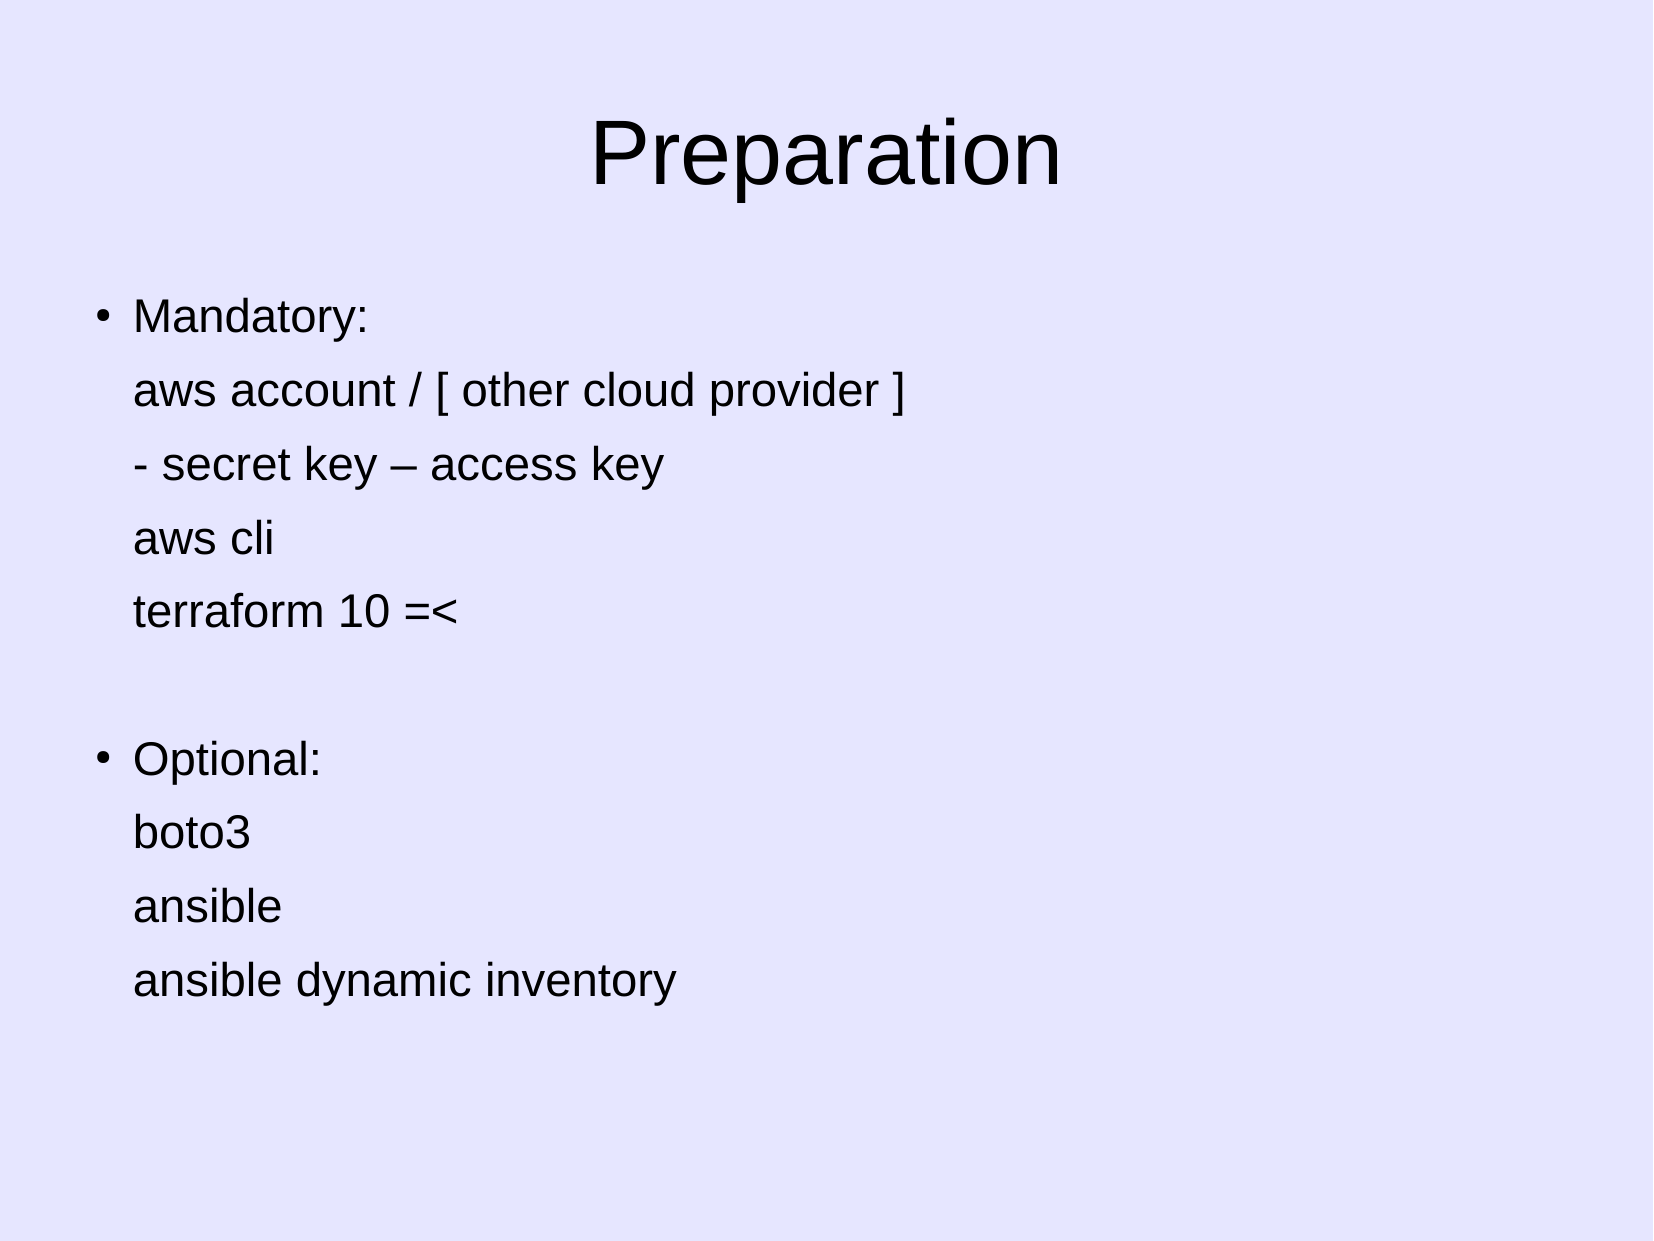

# Preparation
Mandatory:
aws account / [ other cloud provider ]
- secret key – access key
aws cli
terraform 10 =<
Optional:
boto3
ansible
ansible dynamic inventory